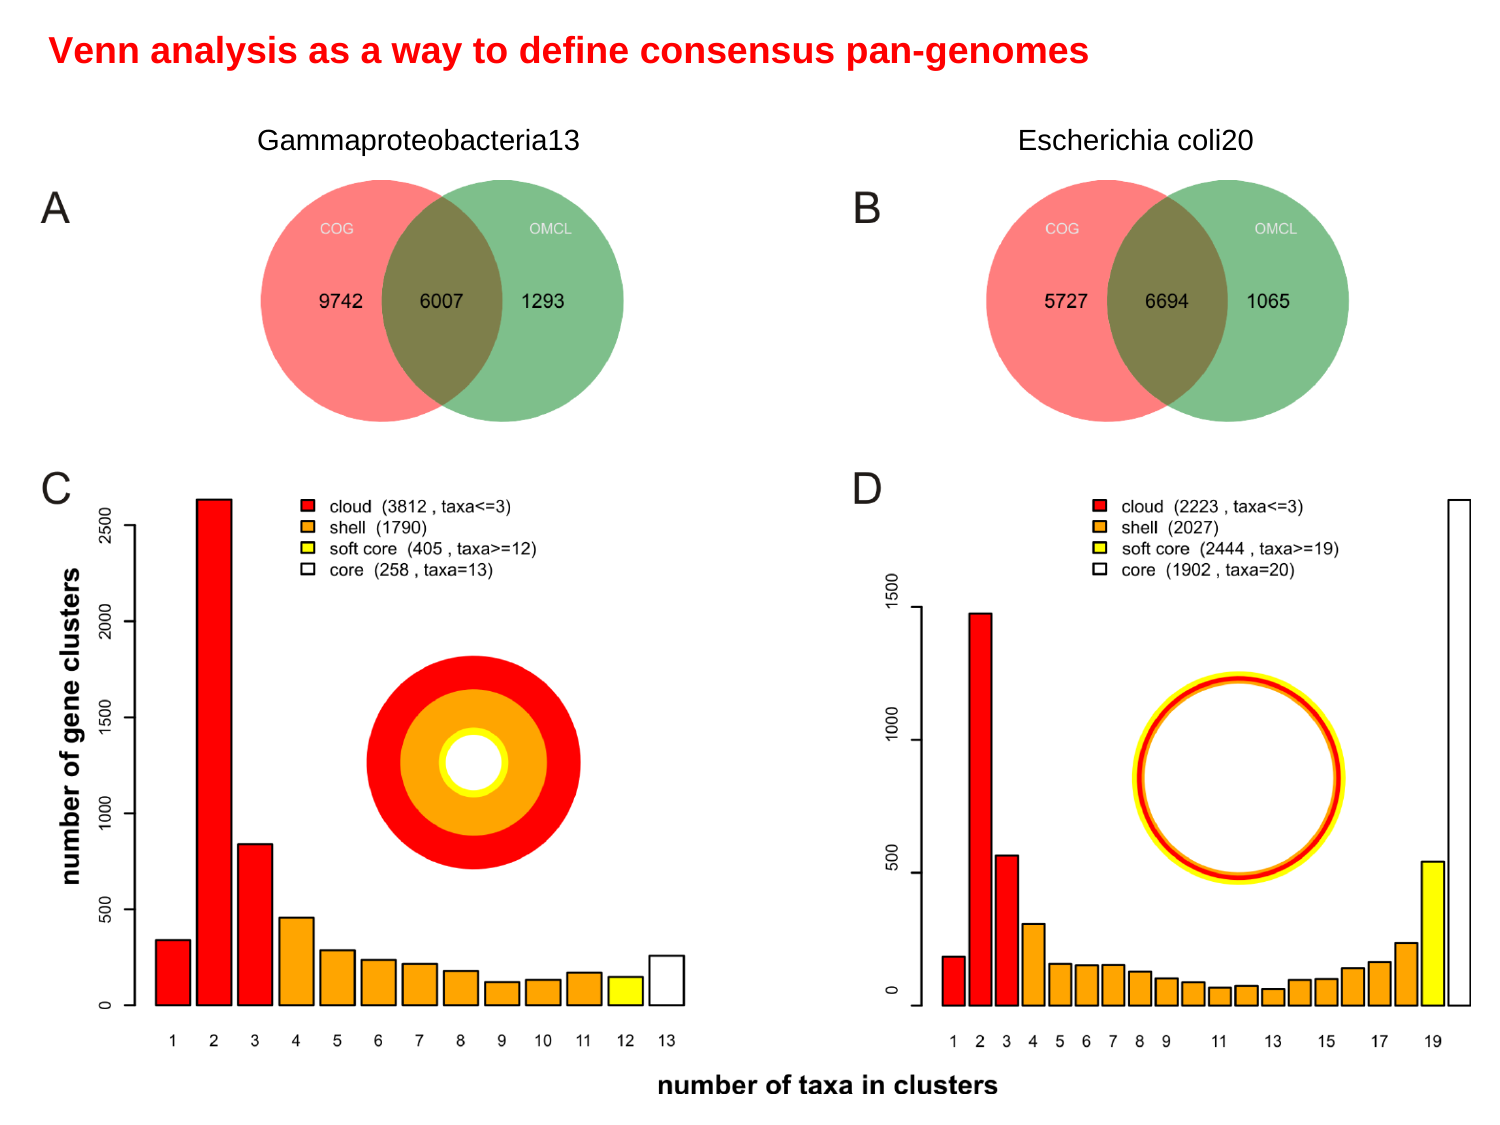

Venn analysis as a way to define consensus pan-genomes
Gammaproteobacteria13
Escherichia coli20